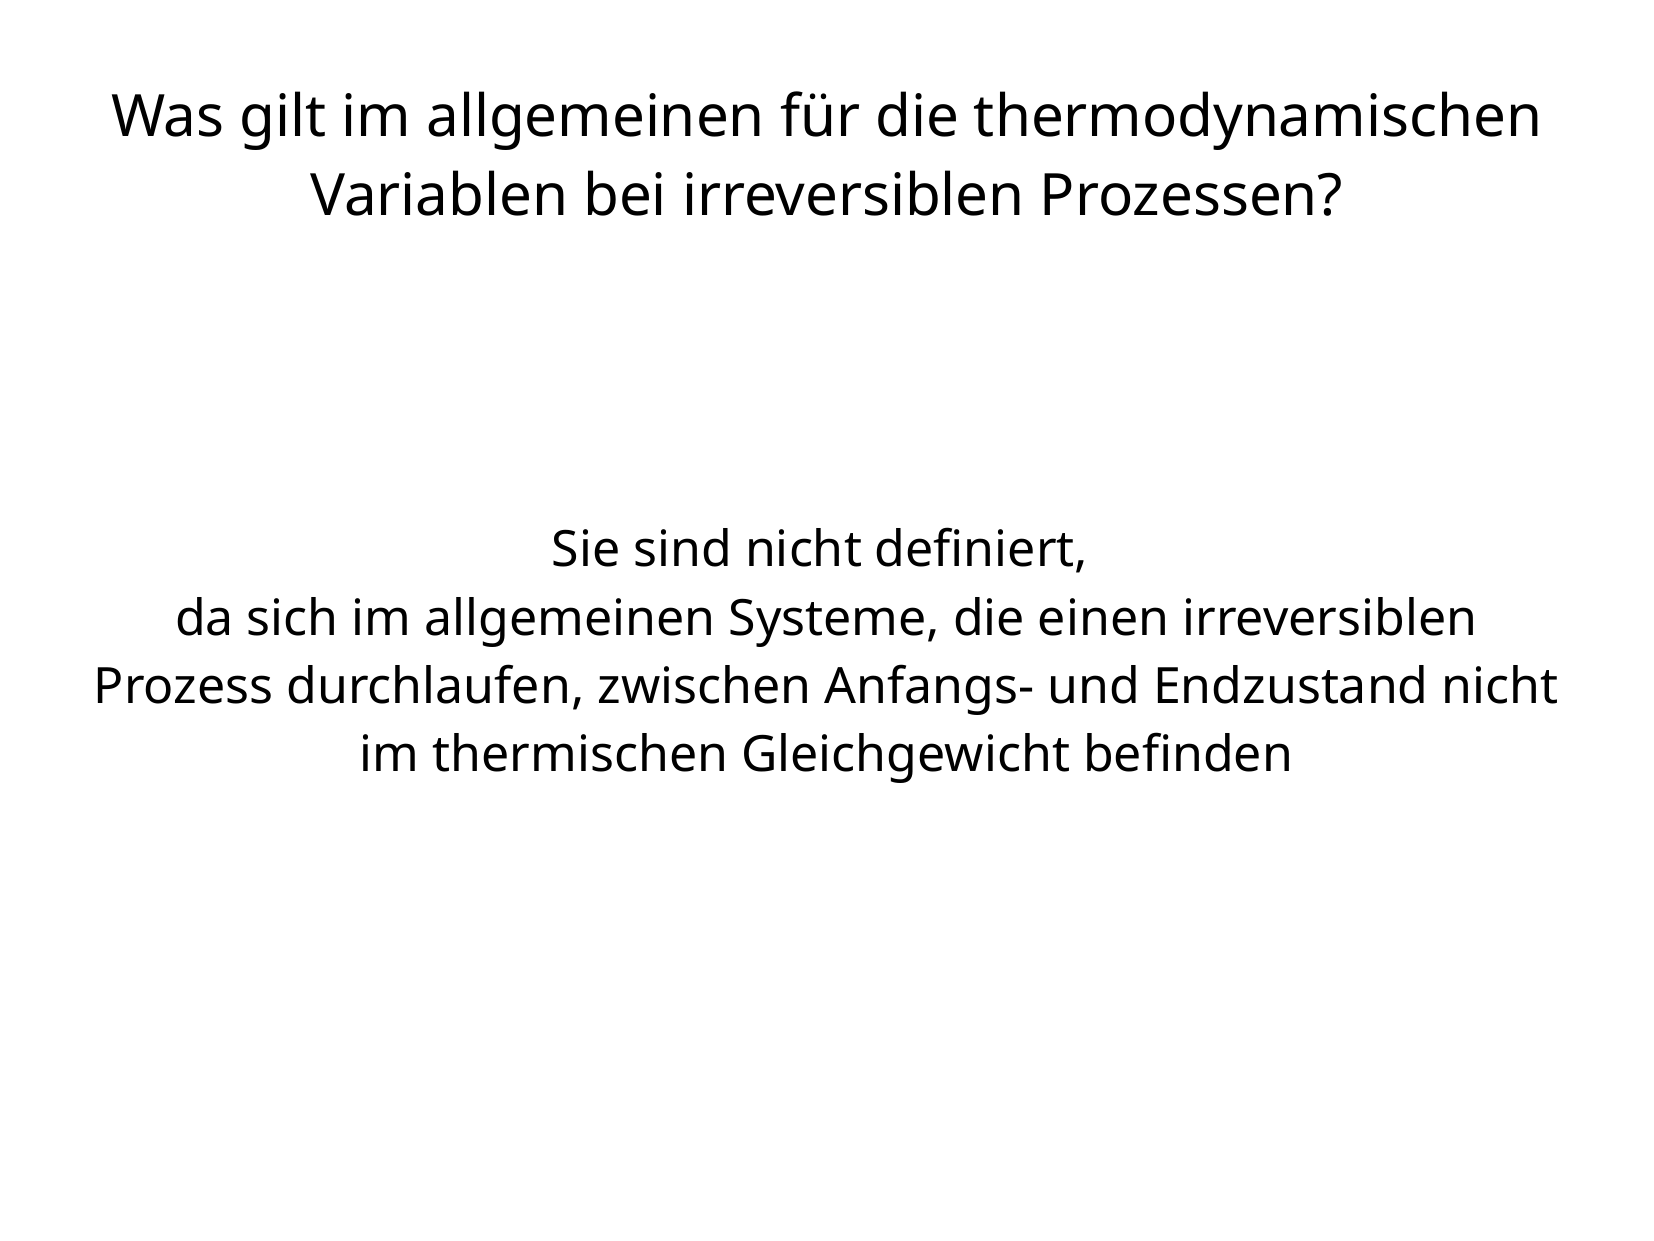

# Was gilt im allgemeinen für die thermodynamischen Variablen bei irreversiblen Prozessen?
Sie sind nicht definiert,
da sich im allgemeinen Systeme, die einen irreversiblen Prozess durchlaufen, zwischen Anfangs- und Endzustand nicht im thermischen Gleichgewicht befinden